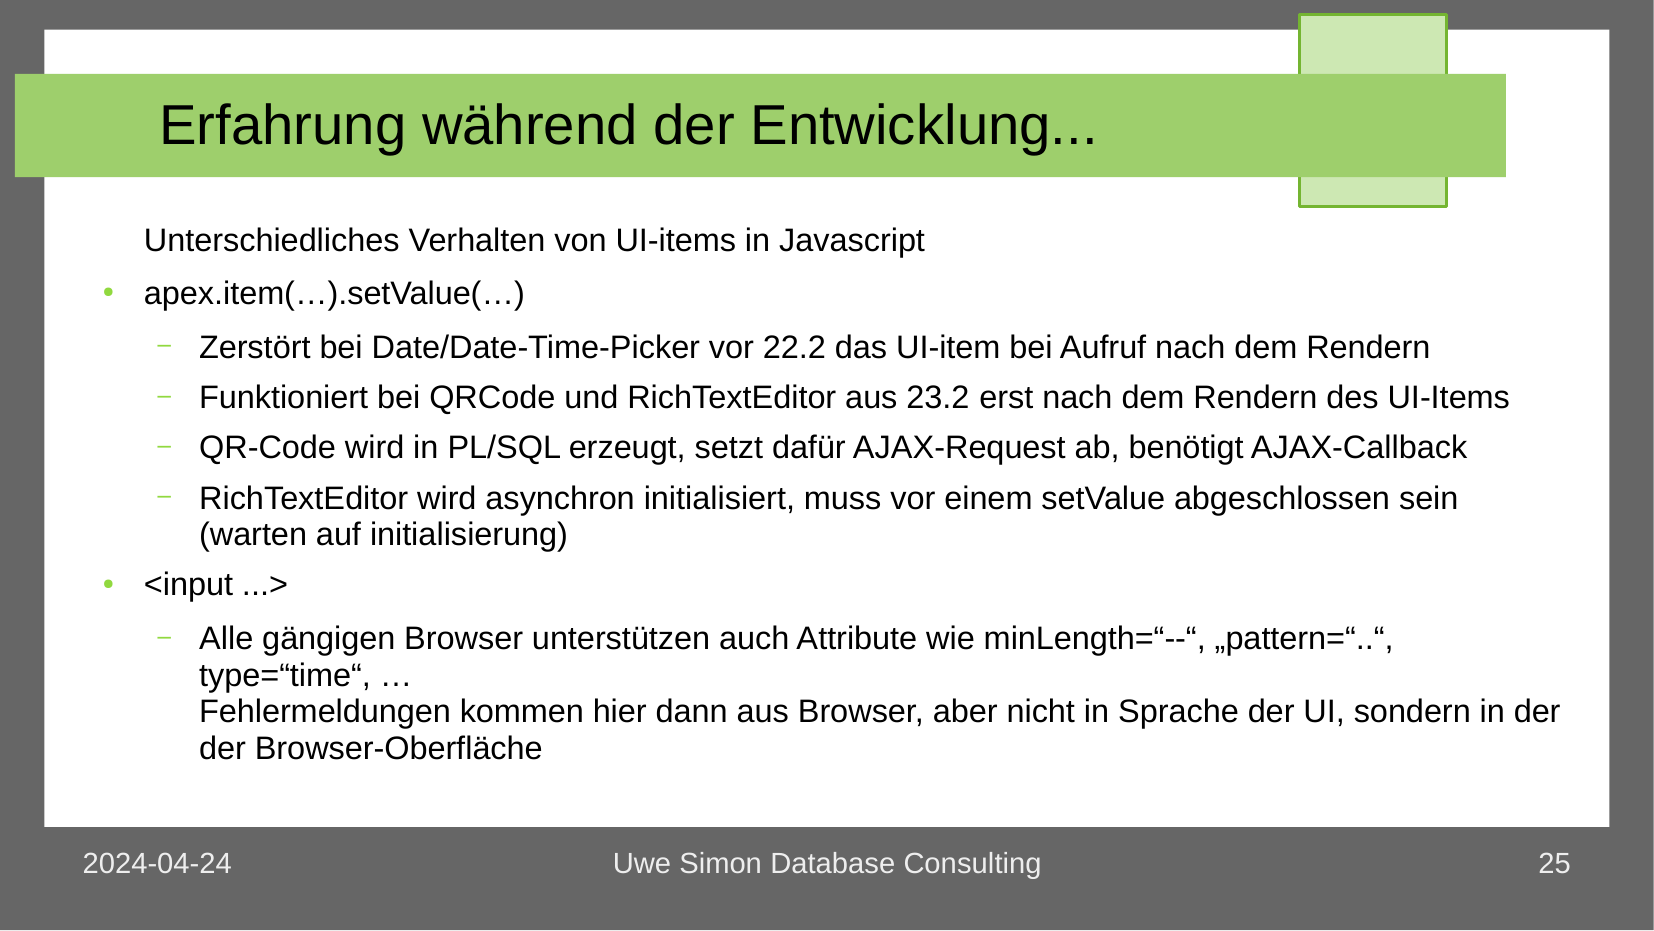

# Erfahrung während der Entwicklung...
Unterschiedliches Verhalten von UI-items in Javascript
apex.item(…).setValue(…)
Zerstört bei Date/Date-Time-Picker vor 22.2 das UI-item bei Aufruf nach dem Rendern
Funktioniert bei QRCode und RichTextEditor aus 23.2 erst nach dem Rendern des UI-Items
QR-Code wird in PL/SQL erzeugt, setzt dafür AJAX-Request ab, benötigt AJAX-Callback
RichTextEditor wird asynchron initialisiert, muss vor einem setValue abgeschlossen sein (warten auf initialisierung)
<input ...>
Alle gängigen Browser unterstützen auch Attribute wie minLength=“--“, „pattern=“..“, type=“time“, …
Fehlermeldungen kommen hier dann aus Browser, aber nicht in Sprache der UI, sondern in der der Browser-Oberfläche
2024-04-24
Uwe Simon Database Consulting
25